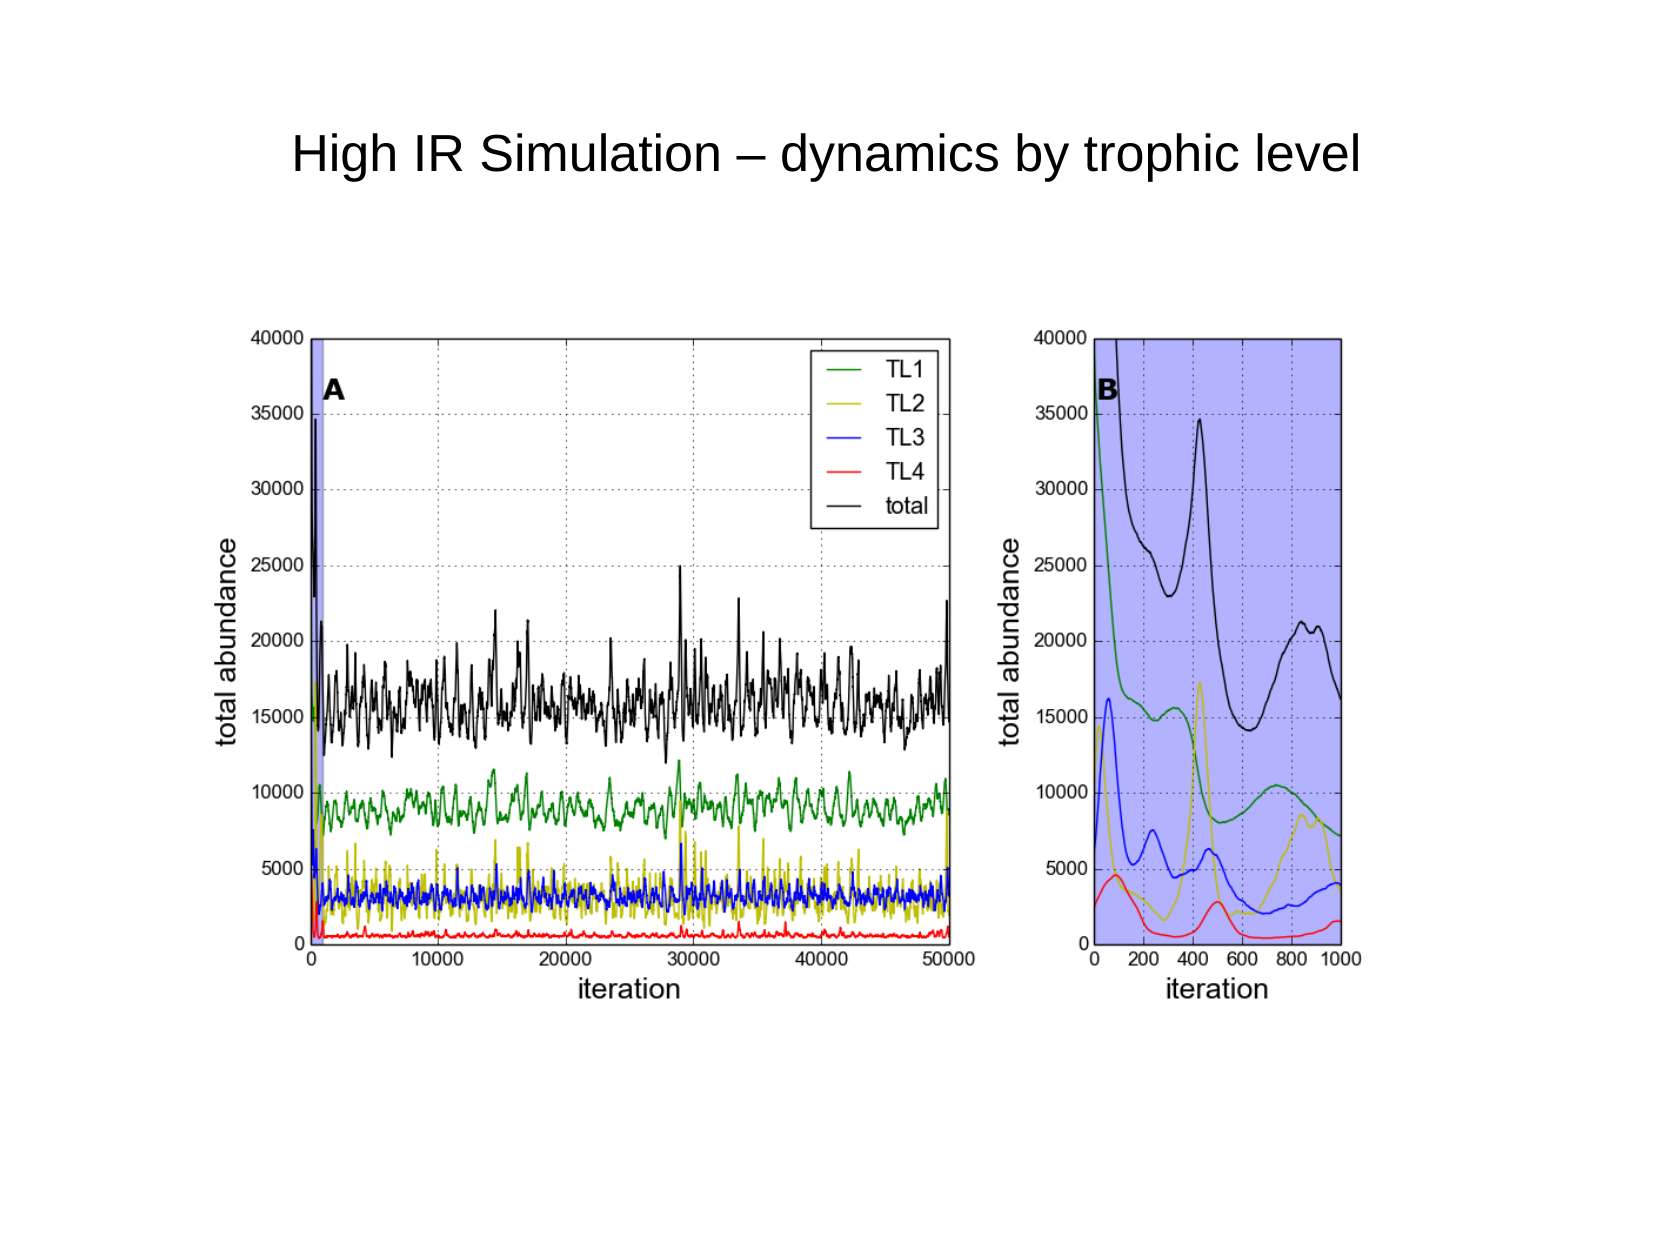

# High IR Simulation – dynamics by trophic level